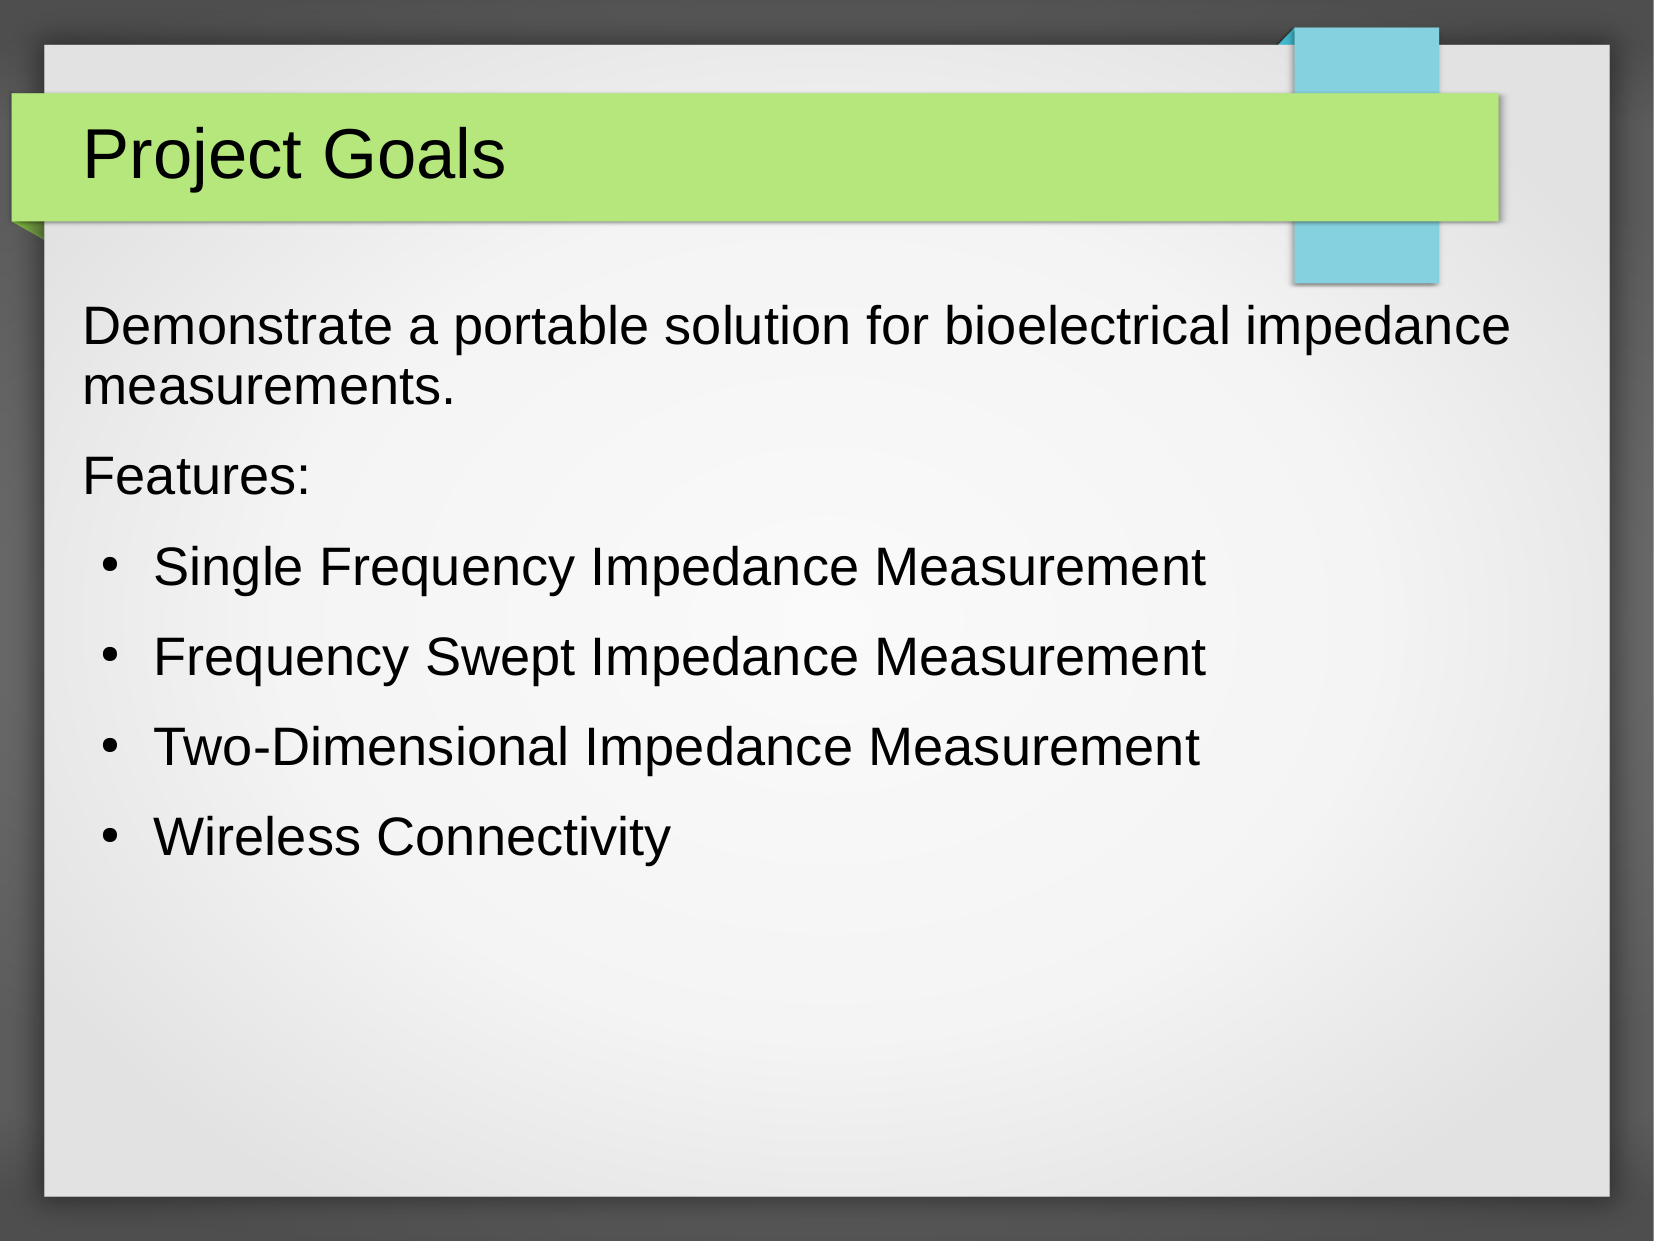

# Project Goals
Demonstrate a portable solution for bioelectrical impedance measurements.
Features:
Single Frequency Impedance Measurement
Frequency Swept Impedance Measurement
Two-Dimensional Impedance Measurement
Wireless Connectivity